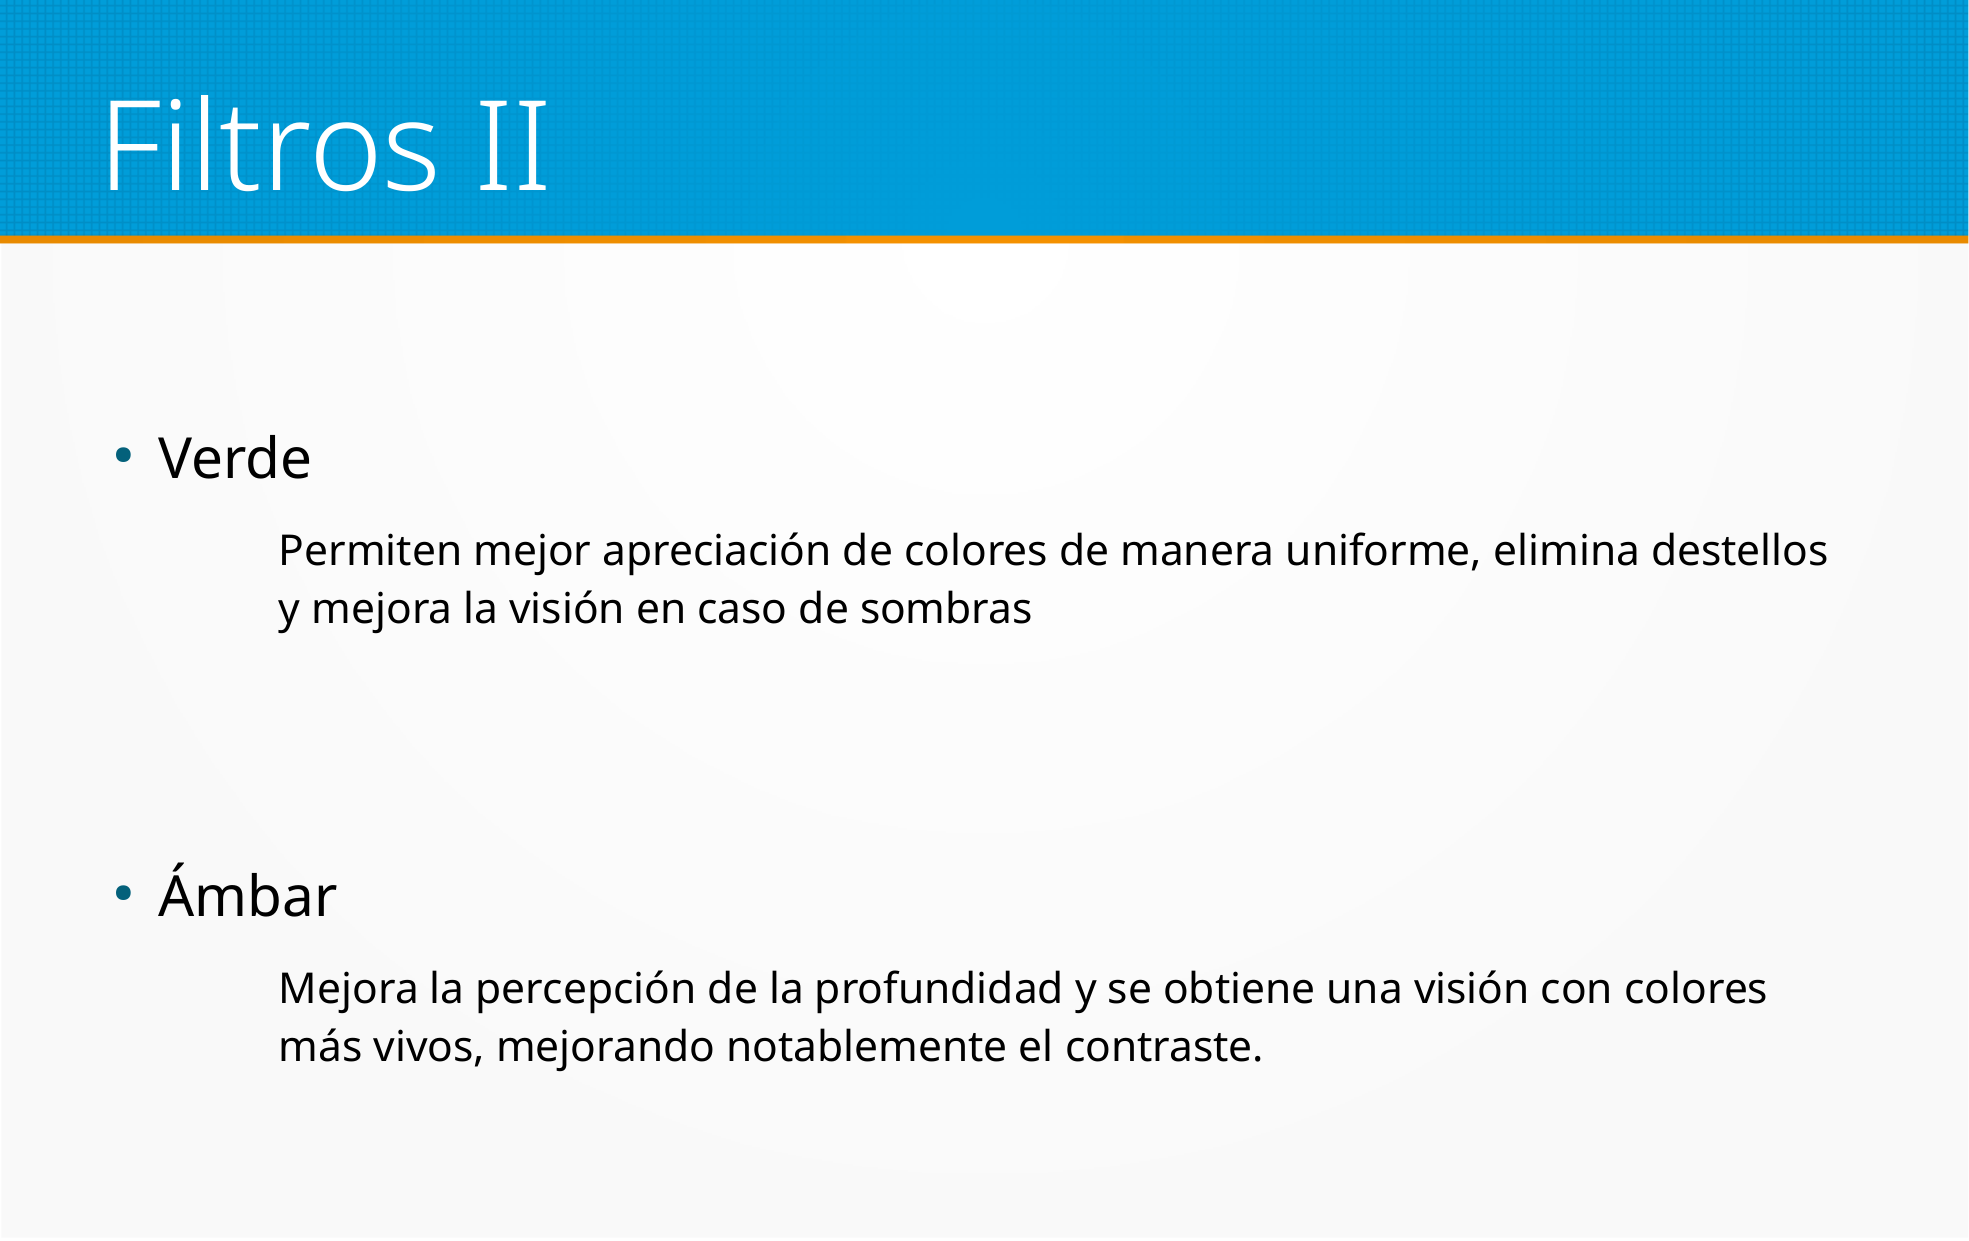

# Filtros II
Verde
Permiten mejor apreciación de colores de manera uniforme, elimina destellos y mejora la visión en caso de sombras
Ámbar
Mejora la percepción de la profundidad y se obtiene una visión con colores más vivos, mejorando notablemente el contraste.